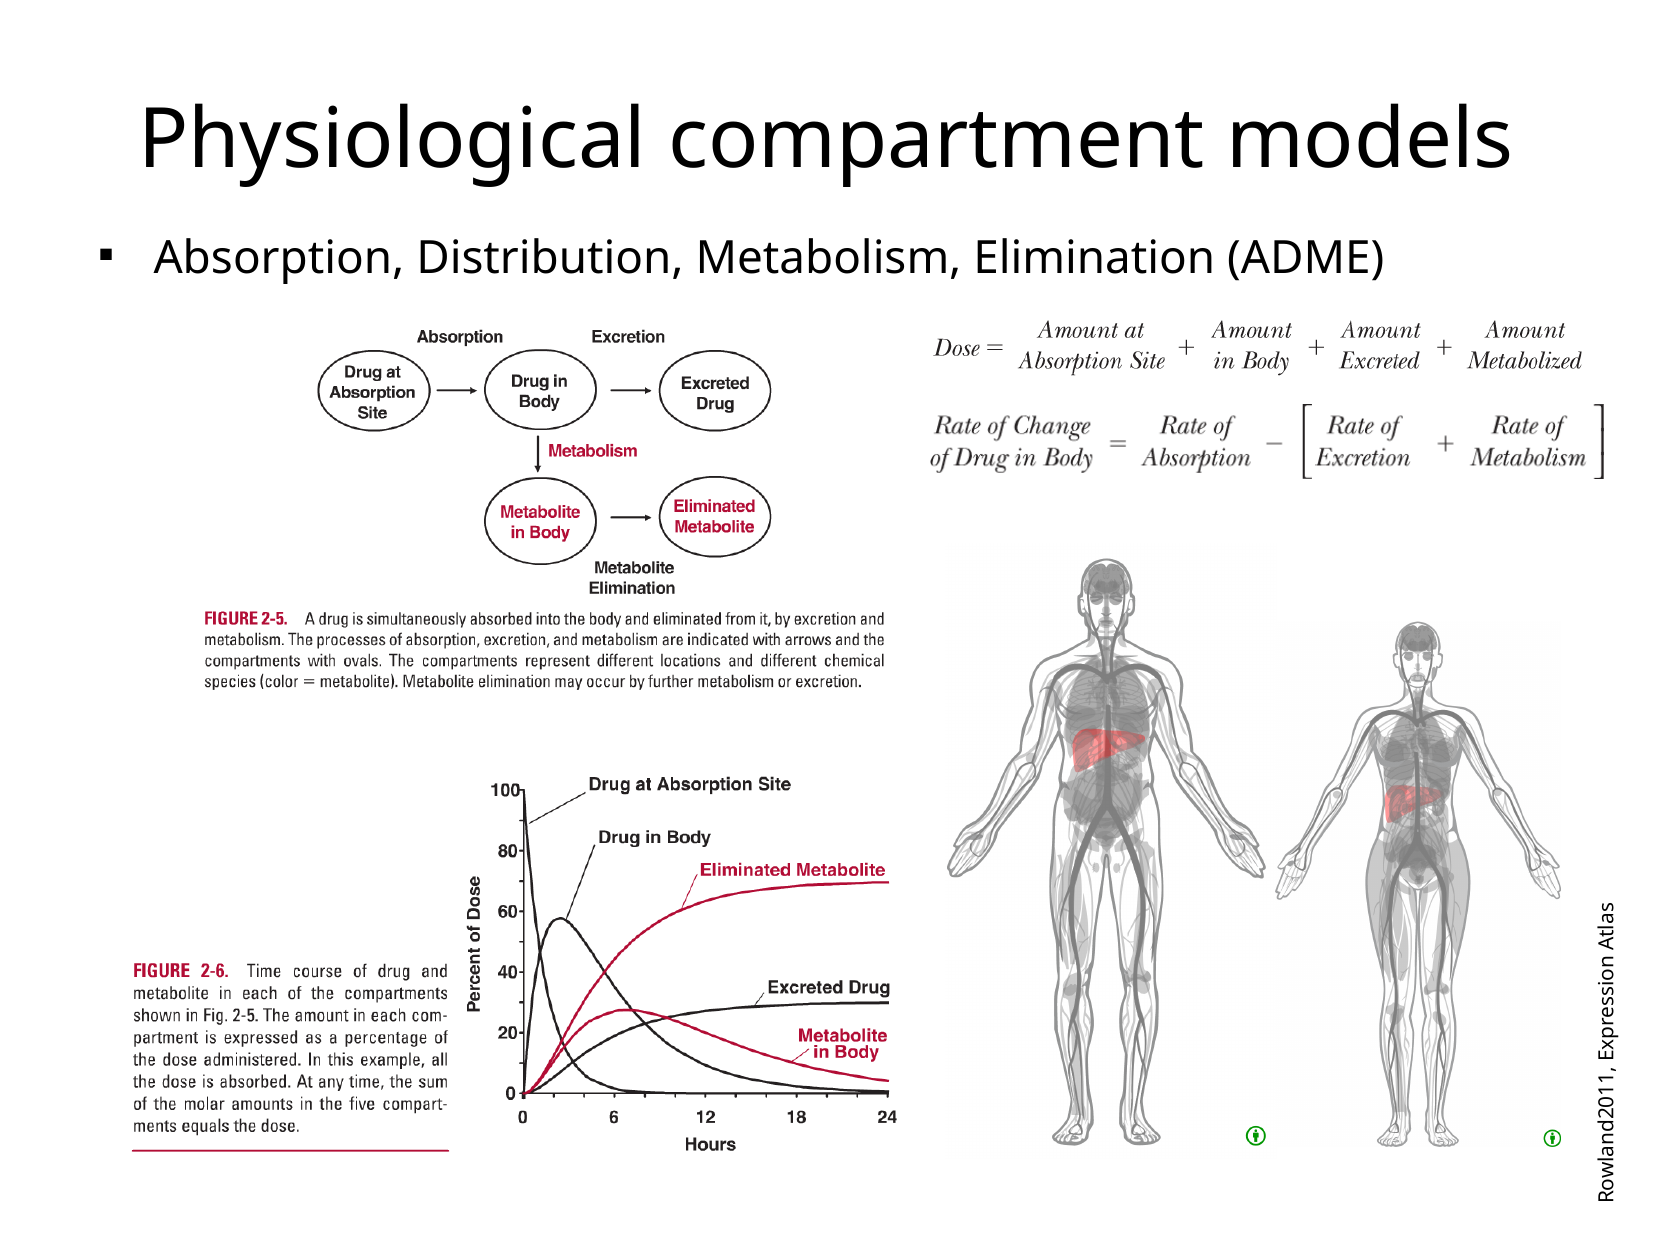

# Physiological compartment models
Absorption, Distribution, Metabolism, Elimination (ADME)
Rowland2011, Expression Atlas